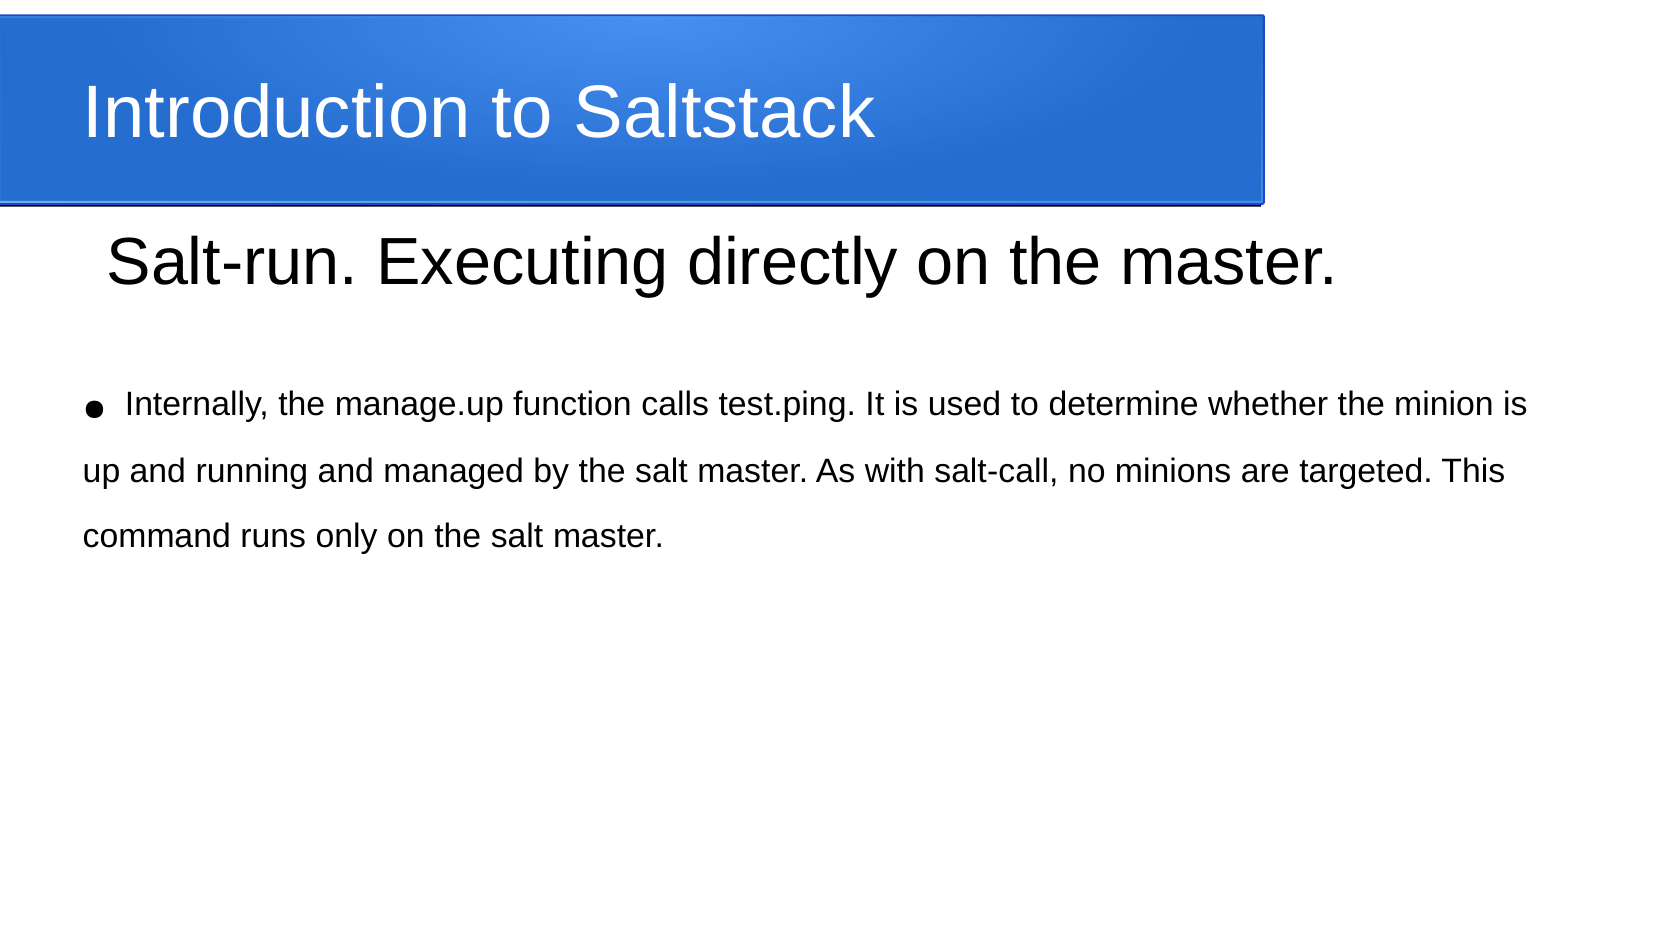

# Introduction to Saltstack
Salt-run. Executing directly on the master.
 Internally, the manage.up function calls test.ping. It is used to determine whether the minion is up and running and managed by the salt master. As with salt-call, no minions are targeted. This command runs only on the salt master.